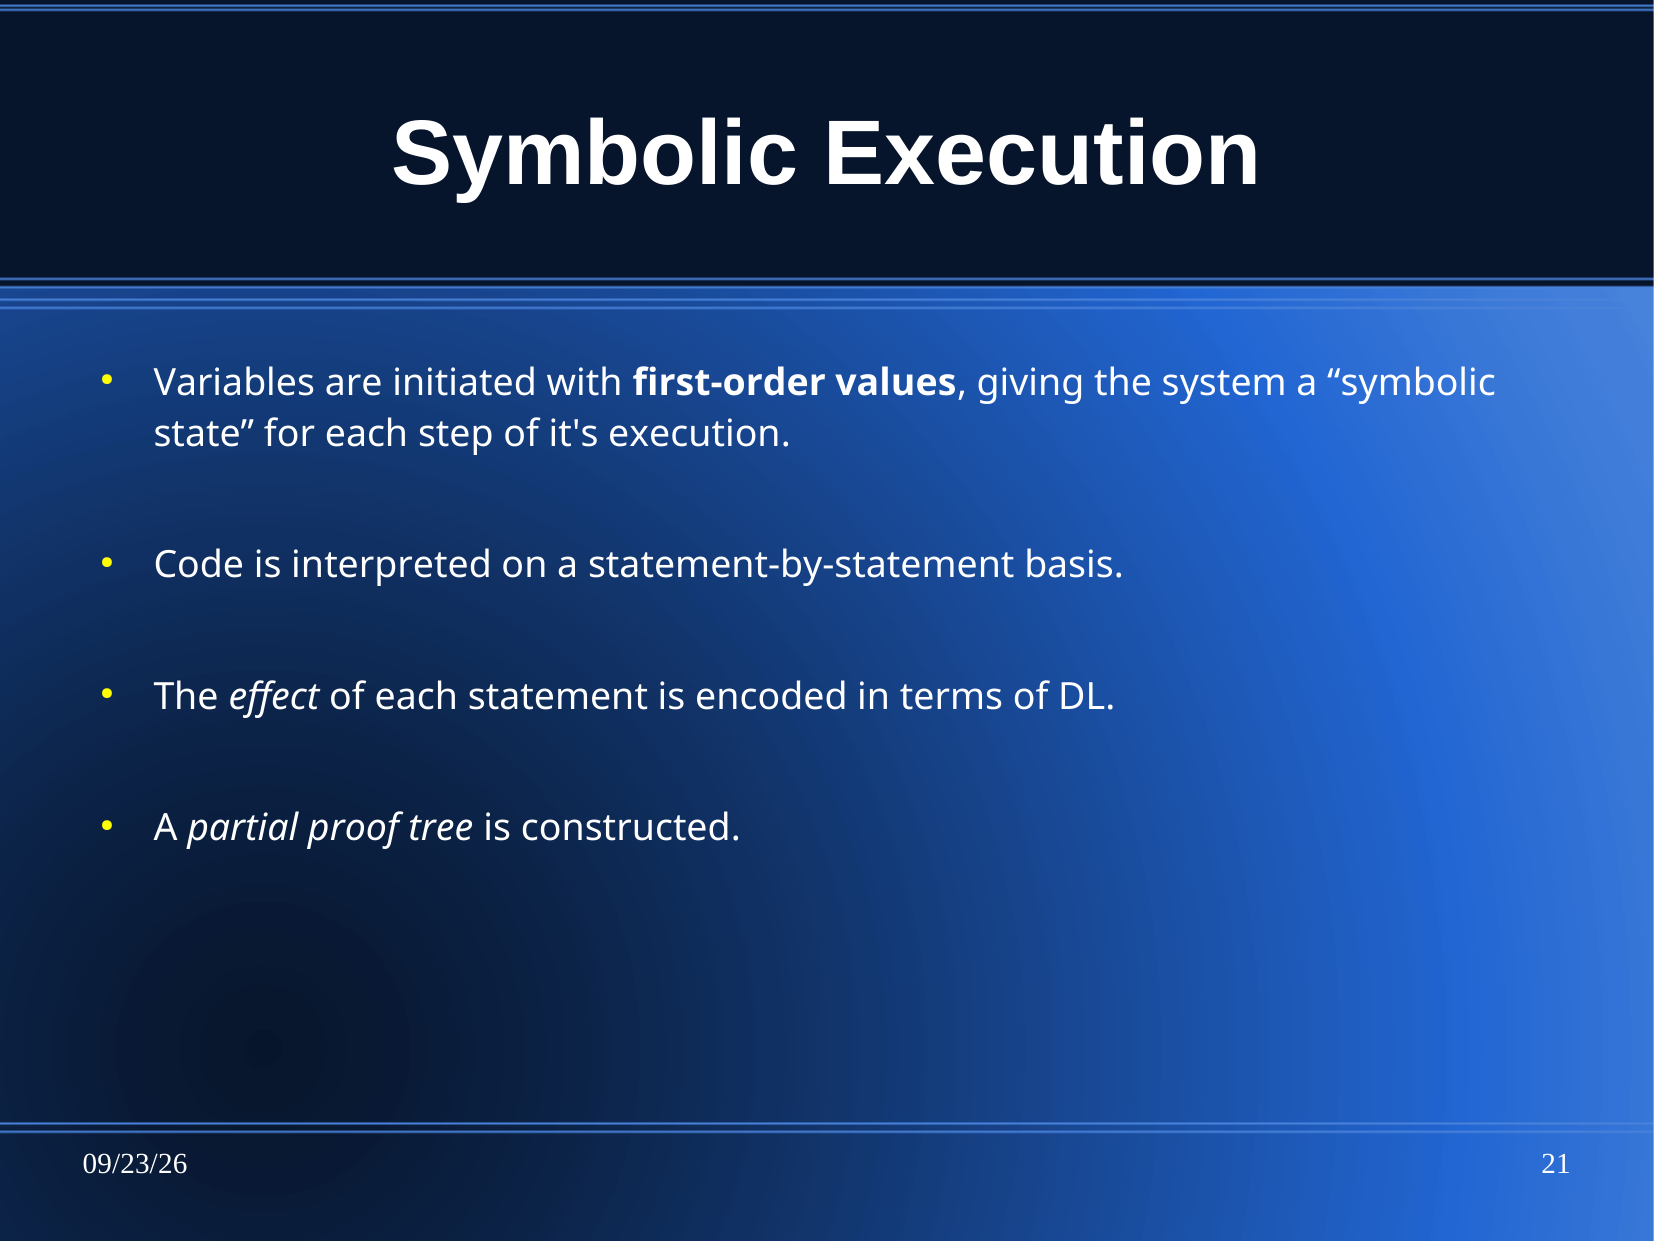

# Symbolic Execution
Variables are initiated with first-order values, giving the system a “symbolic state” for each step of it's execution.
Code is interpreted on a statement-by-statement basis.
The effect of each statement is encoded in terms of DL.
A partial proof tree is constructed.
21